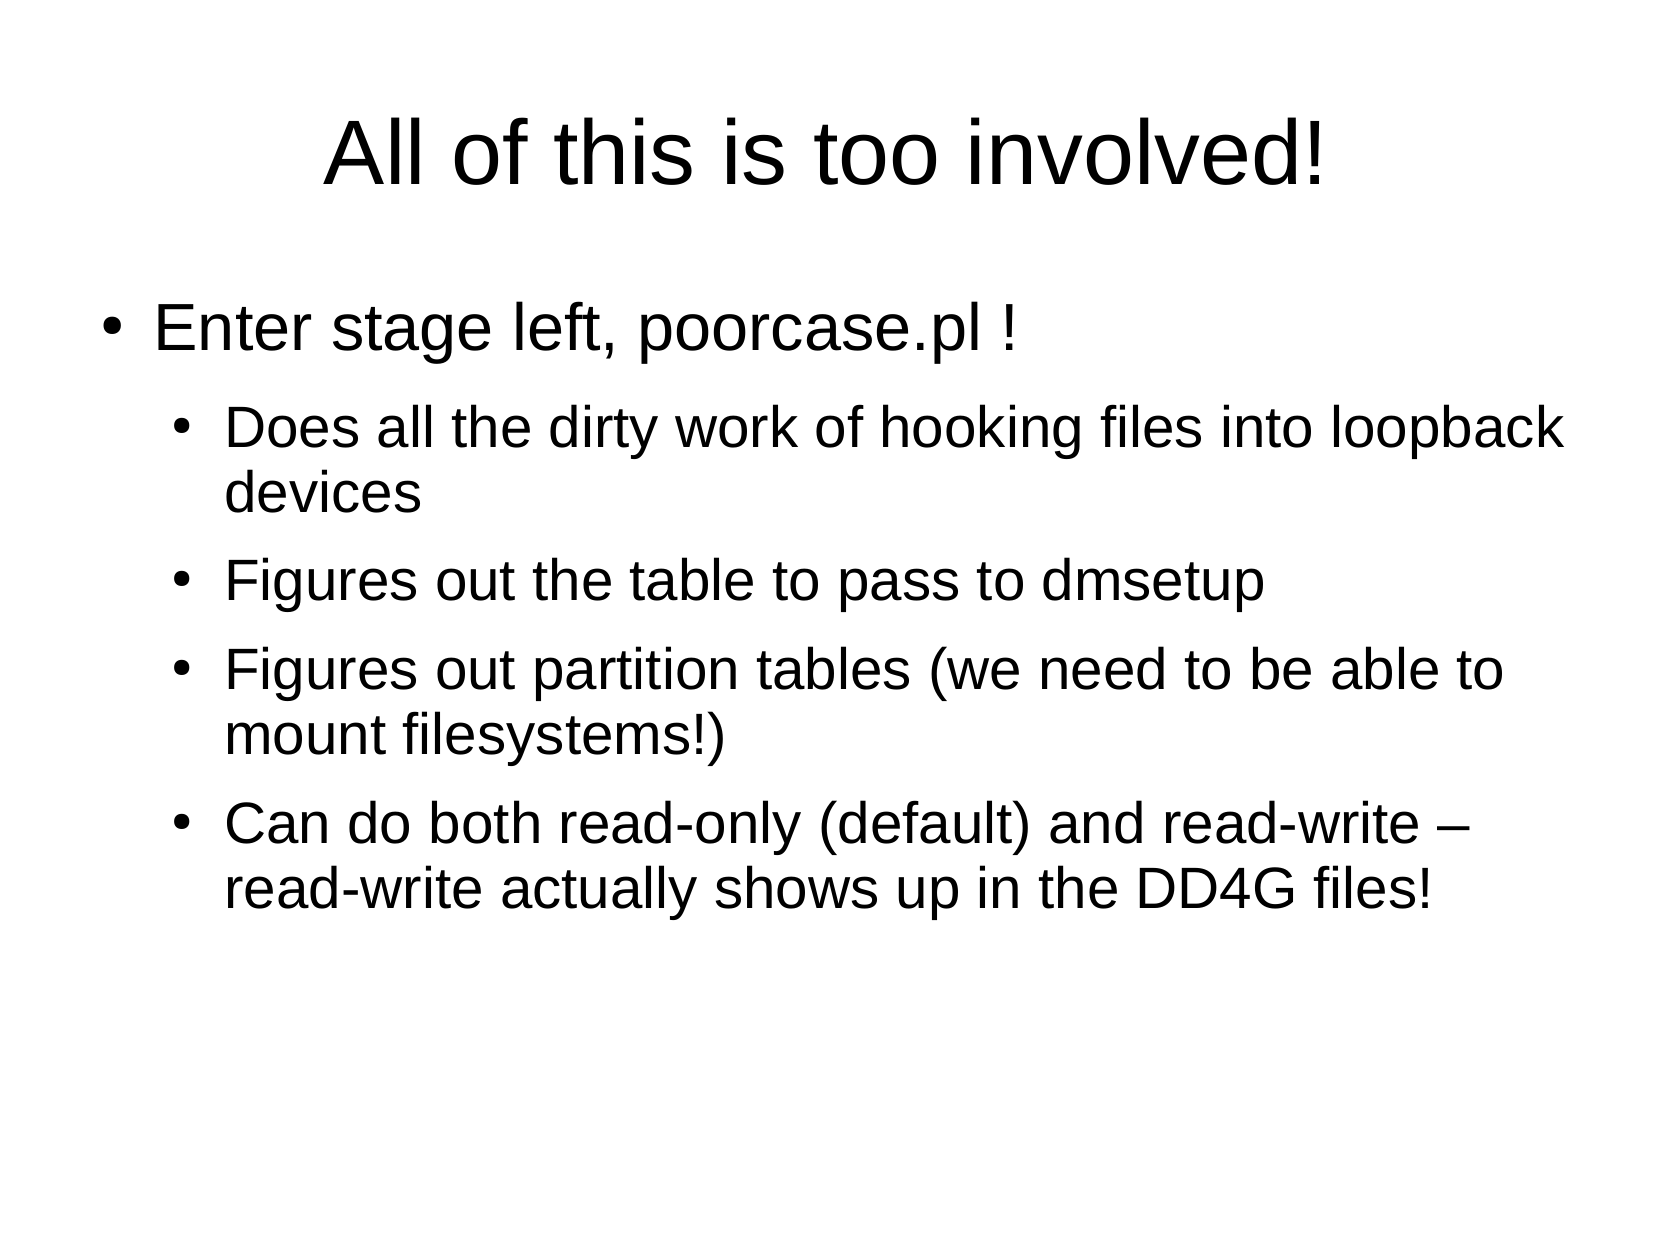

# All of this is too involved!
Enter stage left, poorcase.pl !
Does all the dirty work of hooking files into loopback devices
Figures out the table to pass to dmsetup
Figures out partition tables (we need to be able to mount filesystems!)
Can do both read-only (default) and read-write – read-write actually shows up in the DD4G files!